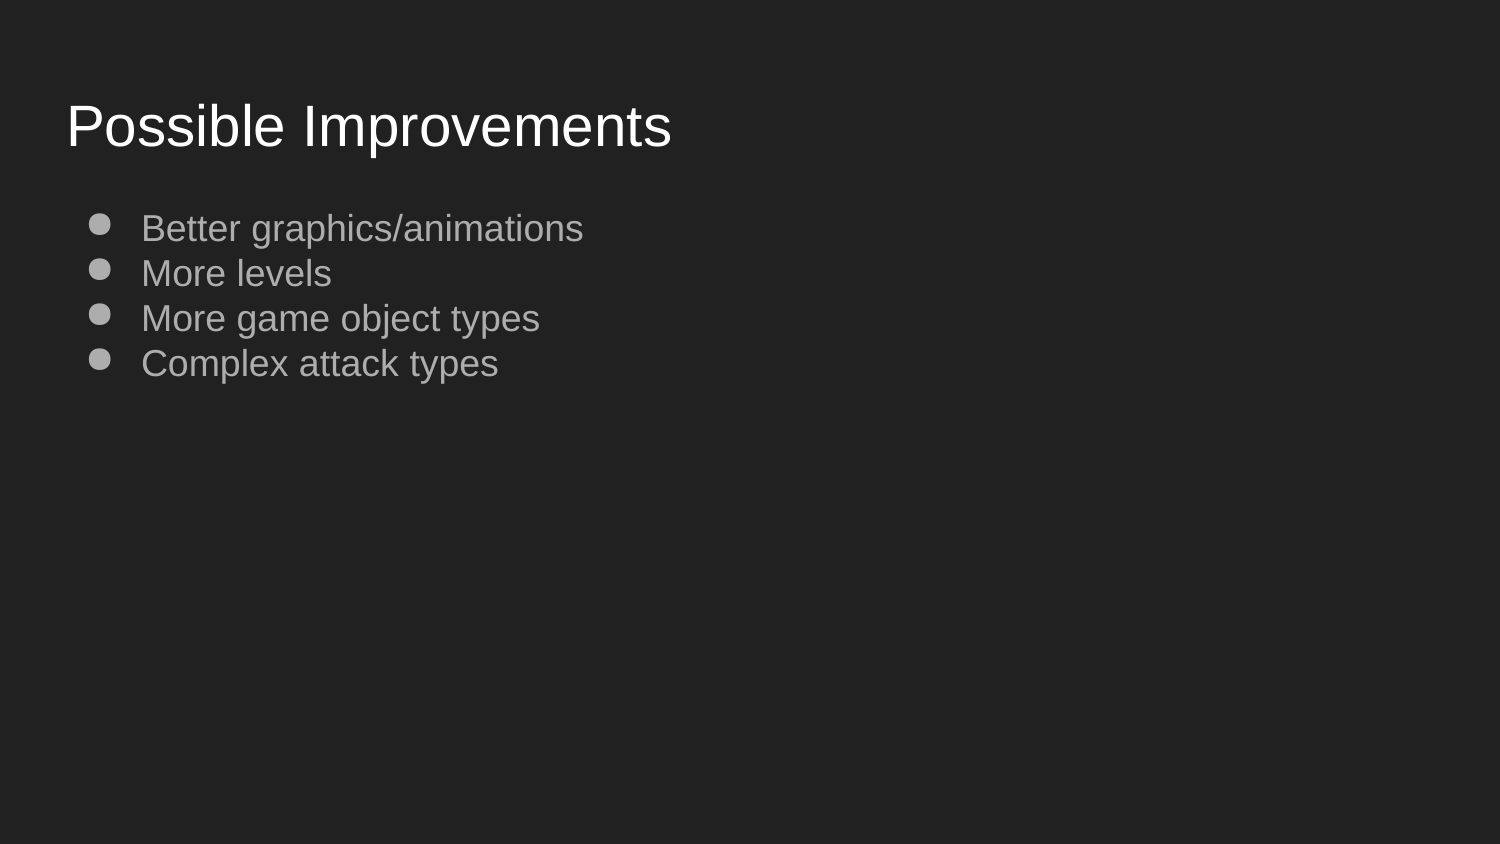

# Possible Improvements
Better graphics/animations
More levels
More game object types
Complex attack types